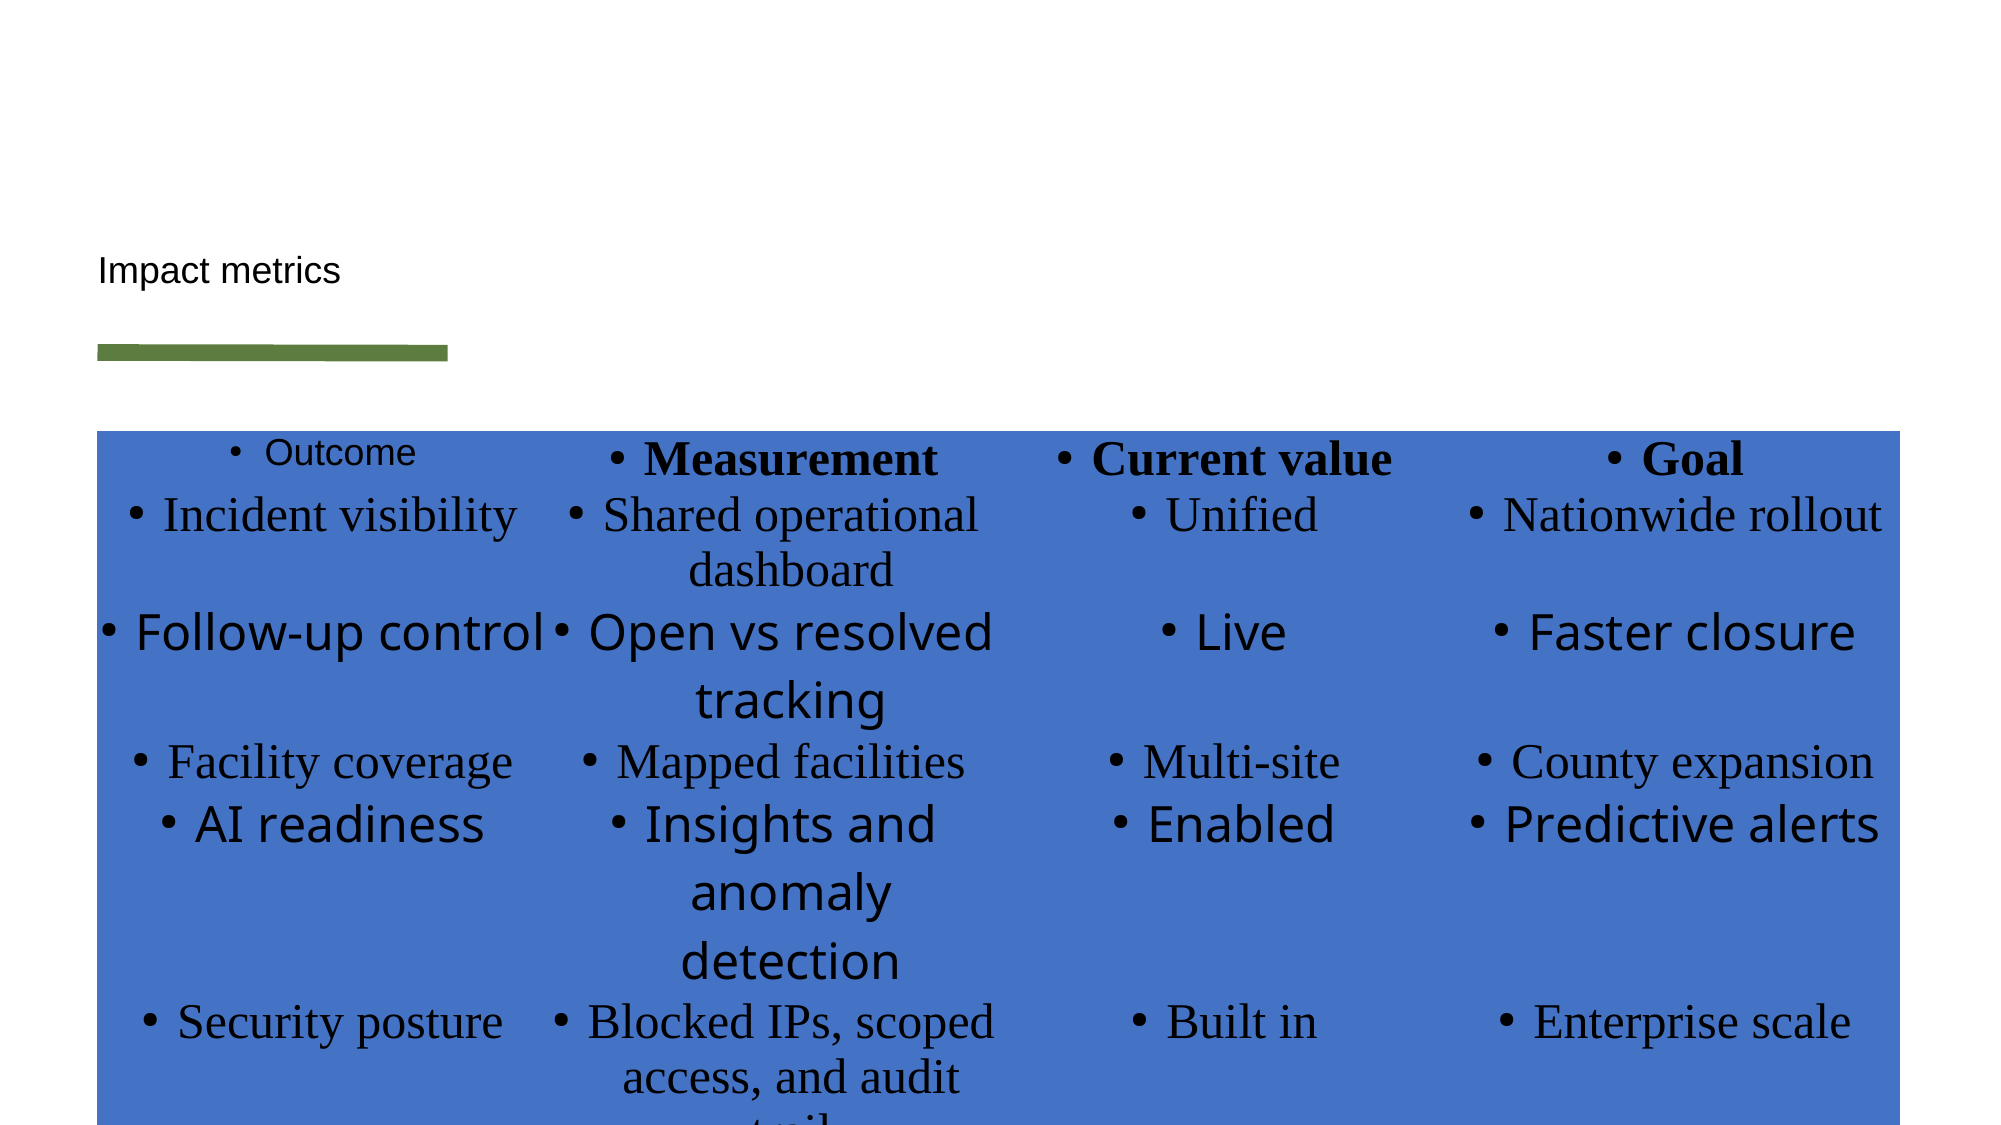

# Impact metrics
| Outcome | Measurement | Current value | Goal |
| --- | --- | --- | --- |
| Incident visibility | Shared operational dashboard | Unified | Nationwide rollout |
| Follow-up control | Open vs resolved tracking | Live | Faster closure |
| Facility coverage | Mapped facilities | Multi-site | County expansion |
| AI readiness | Insights and anomaly detection | Enabled | Predictive alerts |
| Security posture | Blocked IPs, scoped access, and audit trail | Built in | Enterprise scale |